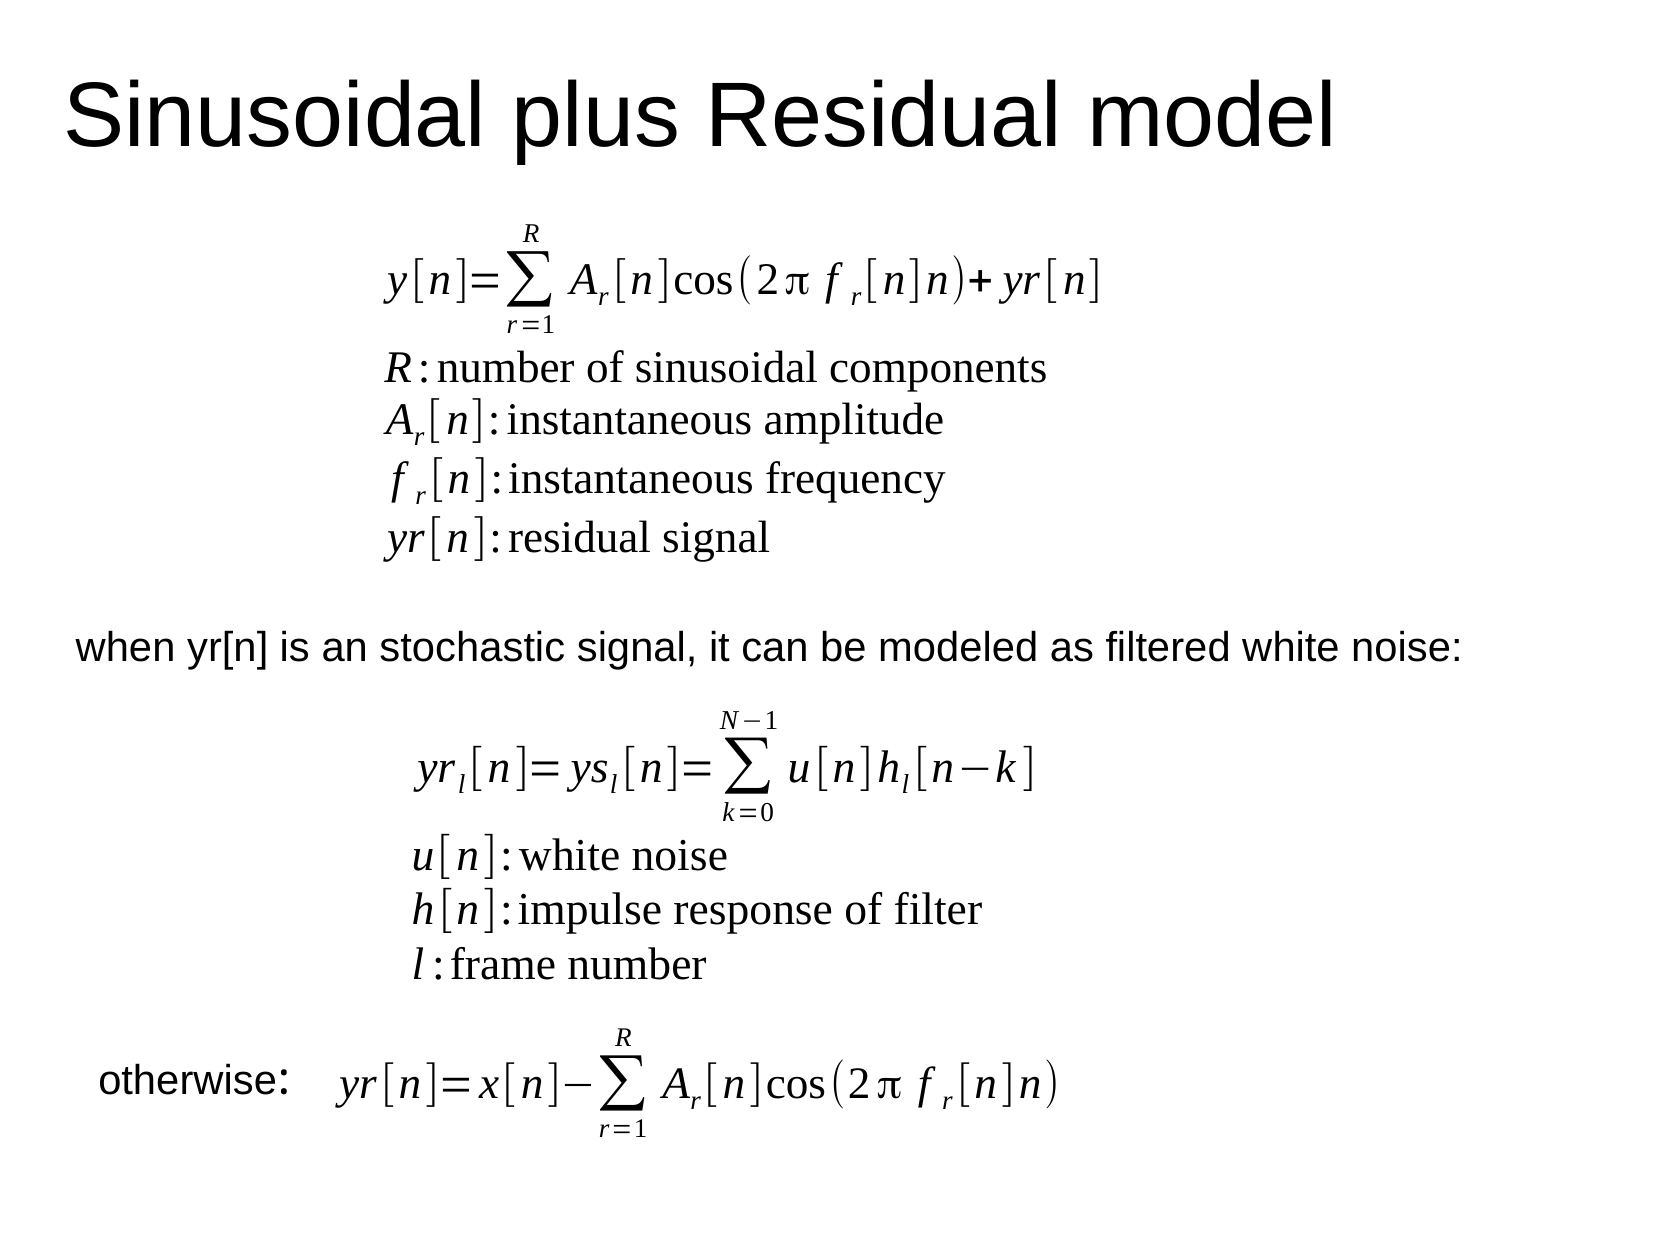

# Sinusoidal plus Residual model
when yr[n] is an stochastic signal, it can be modeled as filtered white noise:
otherwise: